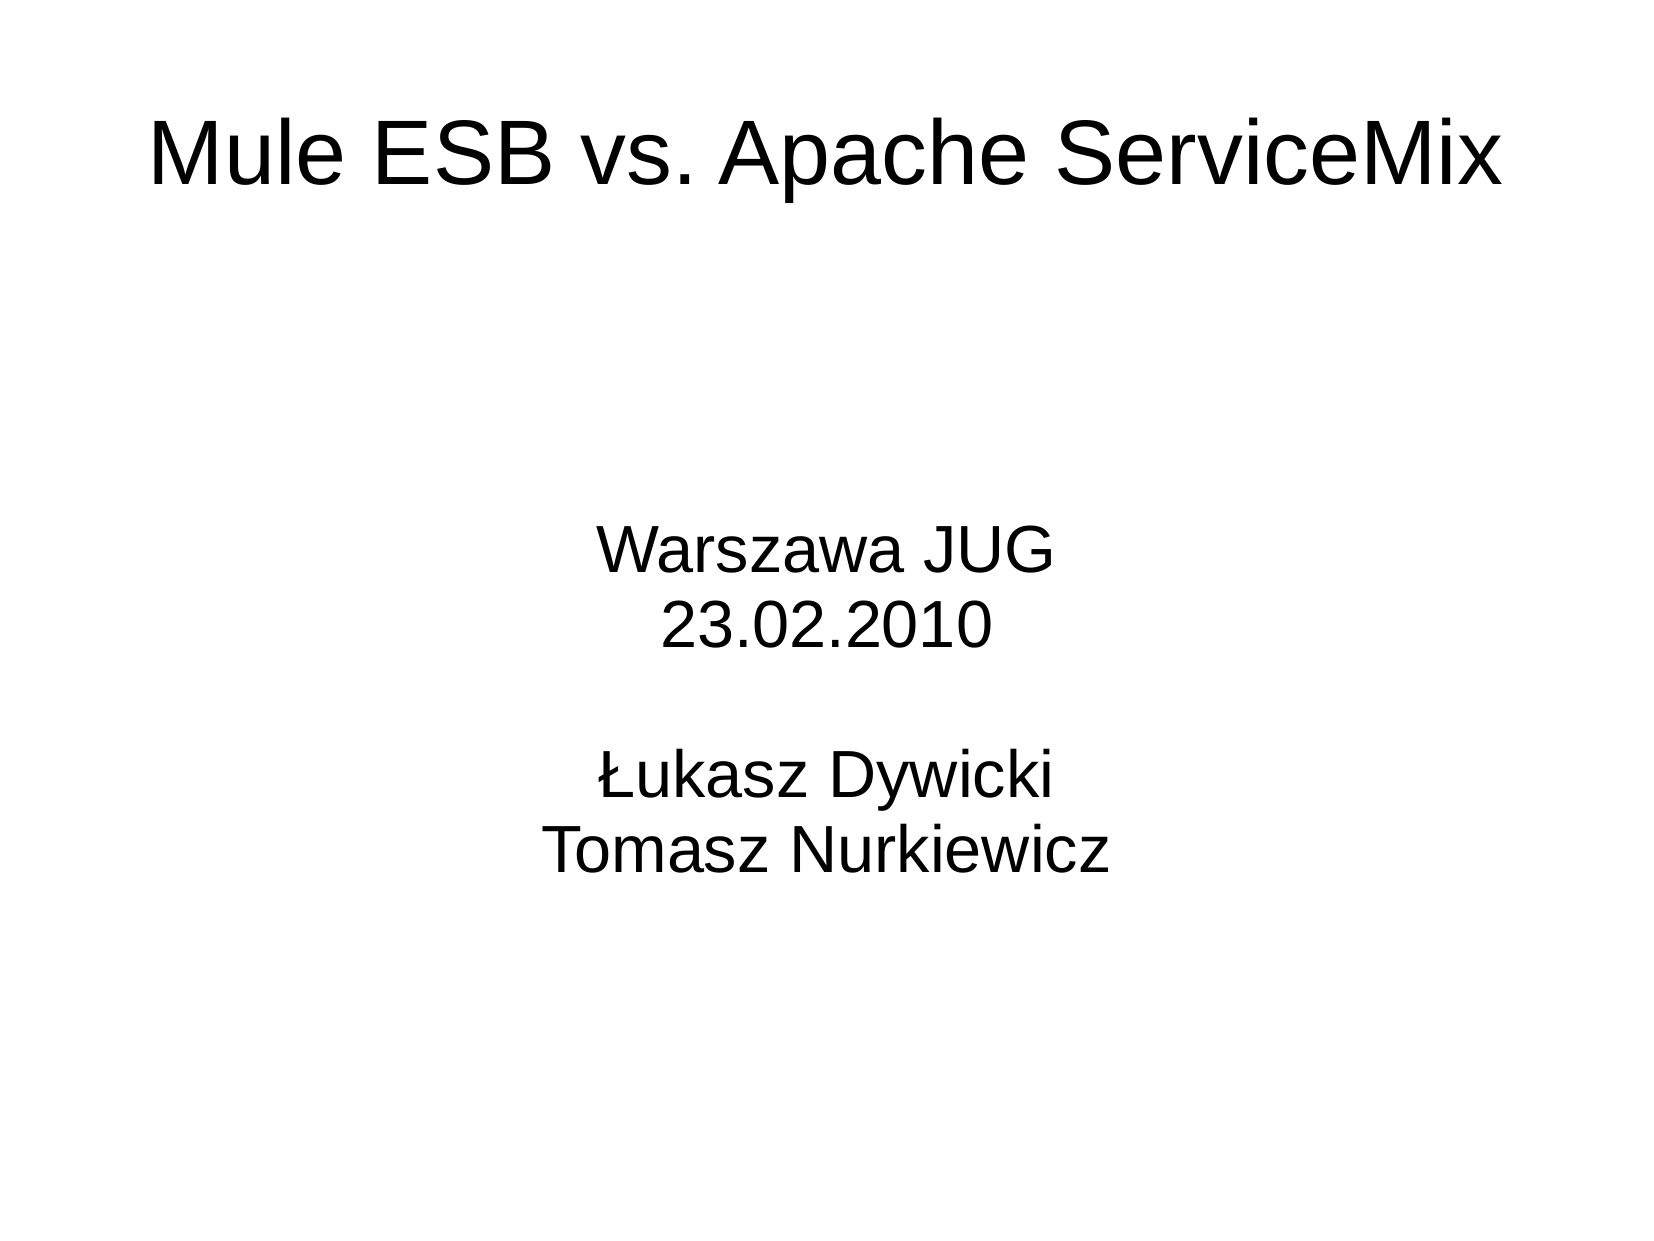

# Mule ESB vs. Apache ServiceMix
Warszawa JUG
23.02.2010
Łukasz Dywicki
Tomasz Nurkiewicz